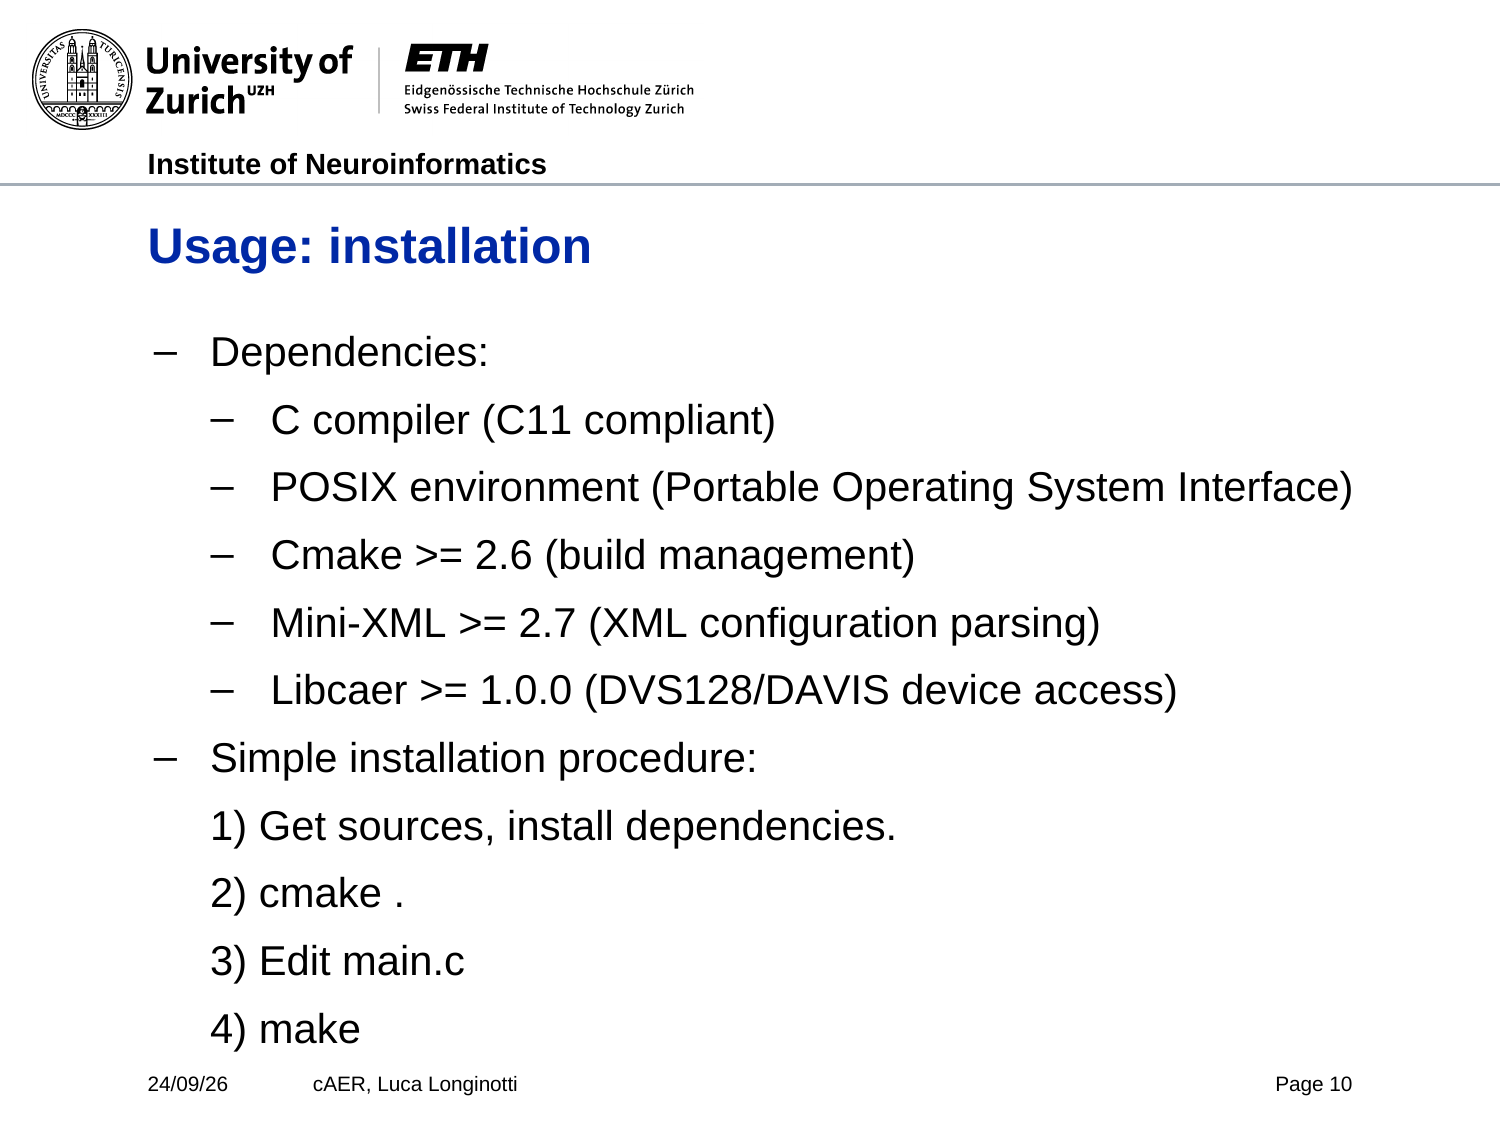

# Usage: installation
Dependencies:
C compiler (C11 compliant)
POSIX environment (Portable Operating System Interface)
Cmake >= 2.6 (build management)
Mini-XML >= 2.7 (XML configuration parsing)
Libcaer >= 1.0.0 (DVS128/DAVIS device access)
Simple installation procedure:
1) Get sources, install dependencies.
2) cmake .
3) Edit main.c
4) make
cAER, Luca Longinotti
10